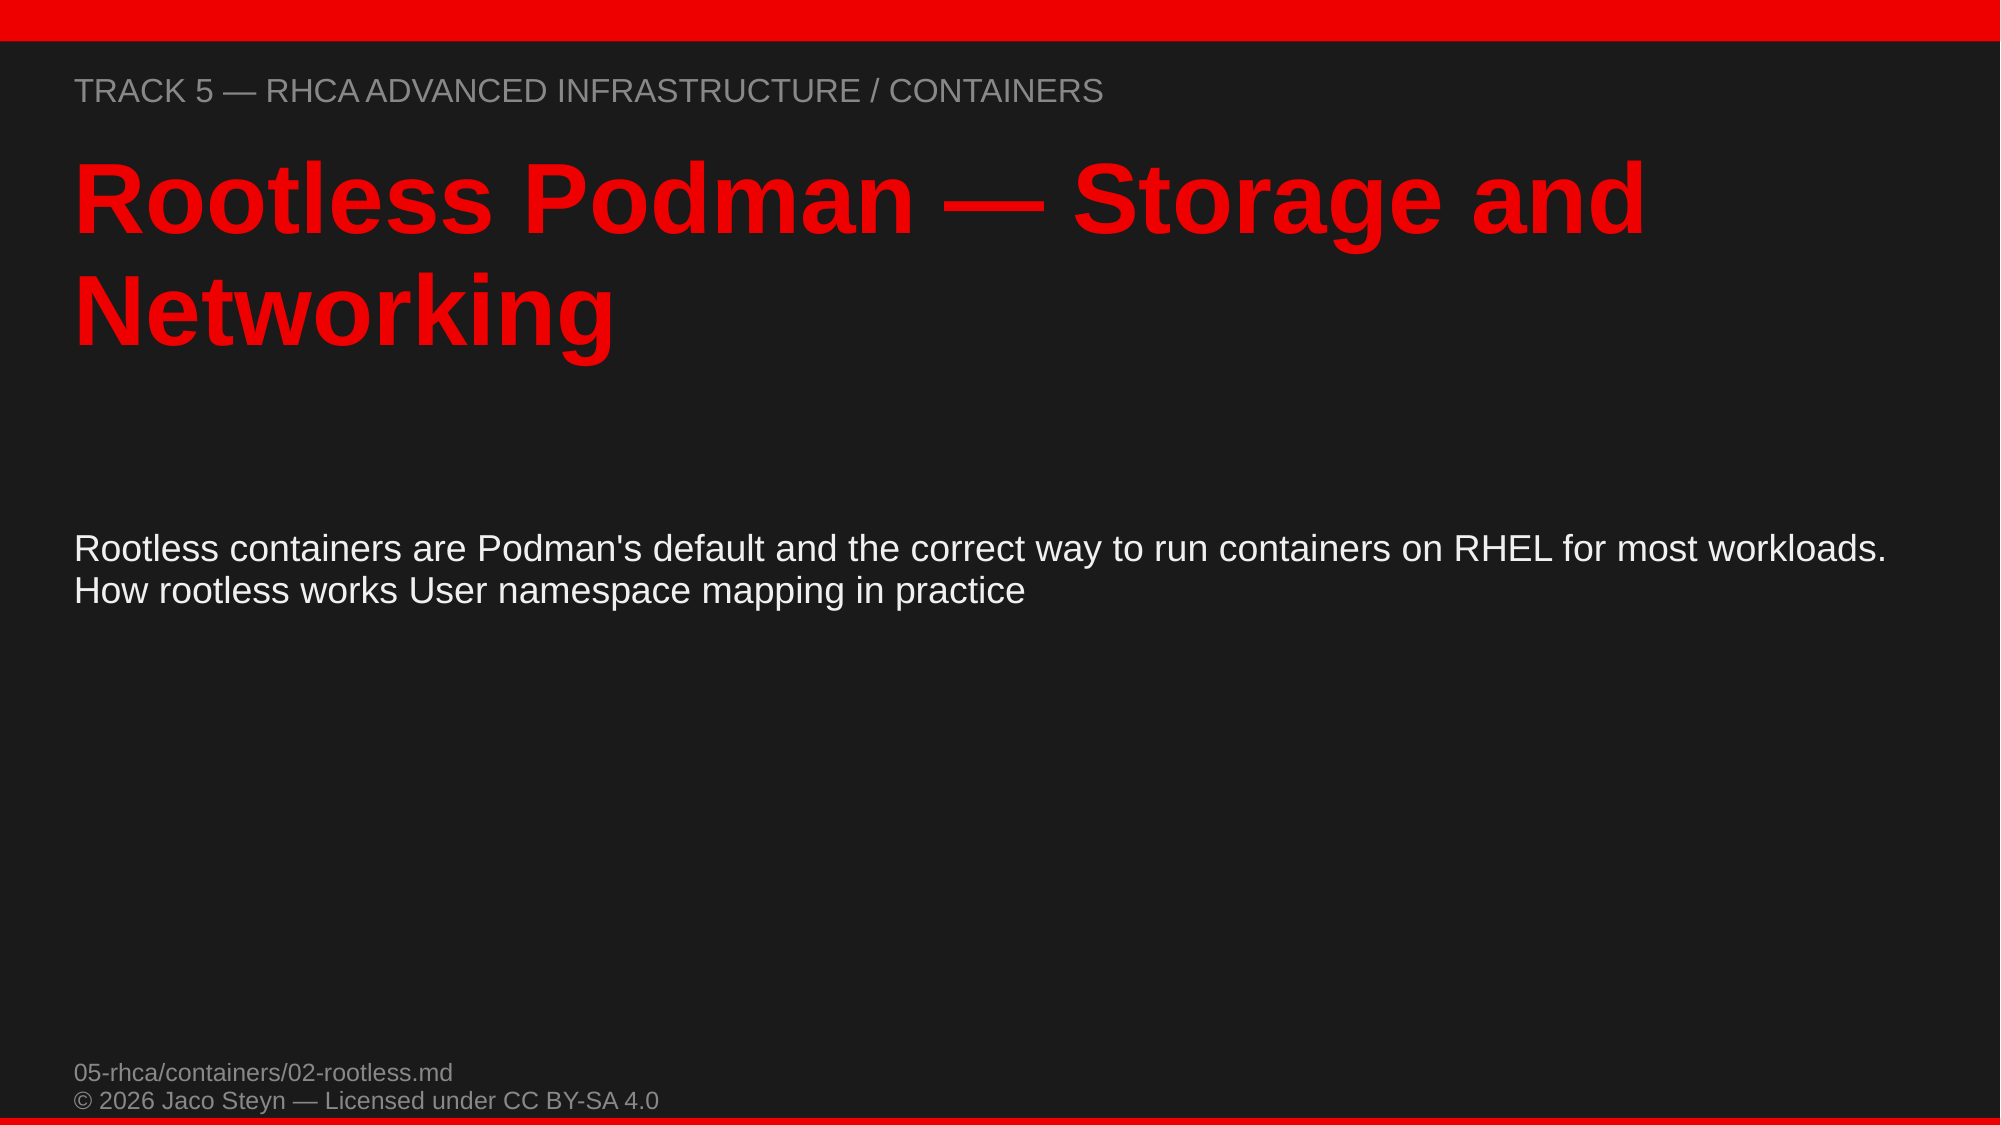

TRACK 5 — RHCA ADVANCED INFRASTRUCTURE / CONTAINERS
Rootless Podman — Storage and Networking
Rootless containers are Podman's default and the correct way to run containers on RHEL for most workloads. How rootless works User namespace mapping in practice
05-rhca/containers/02-rootless.md
© 2026 Jaco Steyn — Licensed under CC BY-SA 4.0